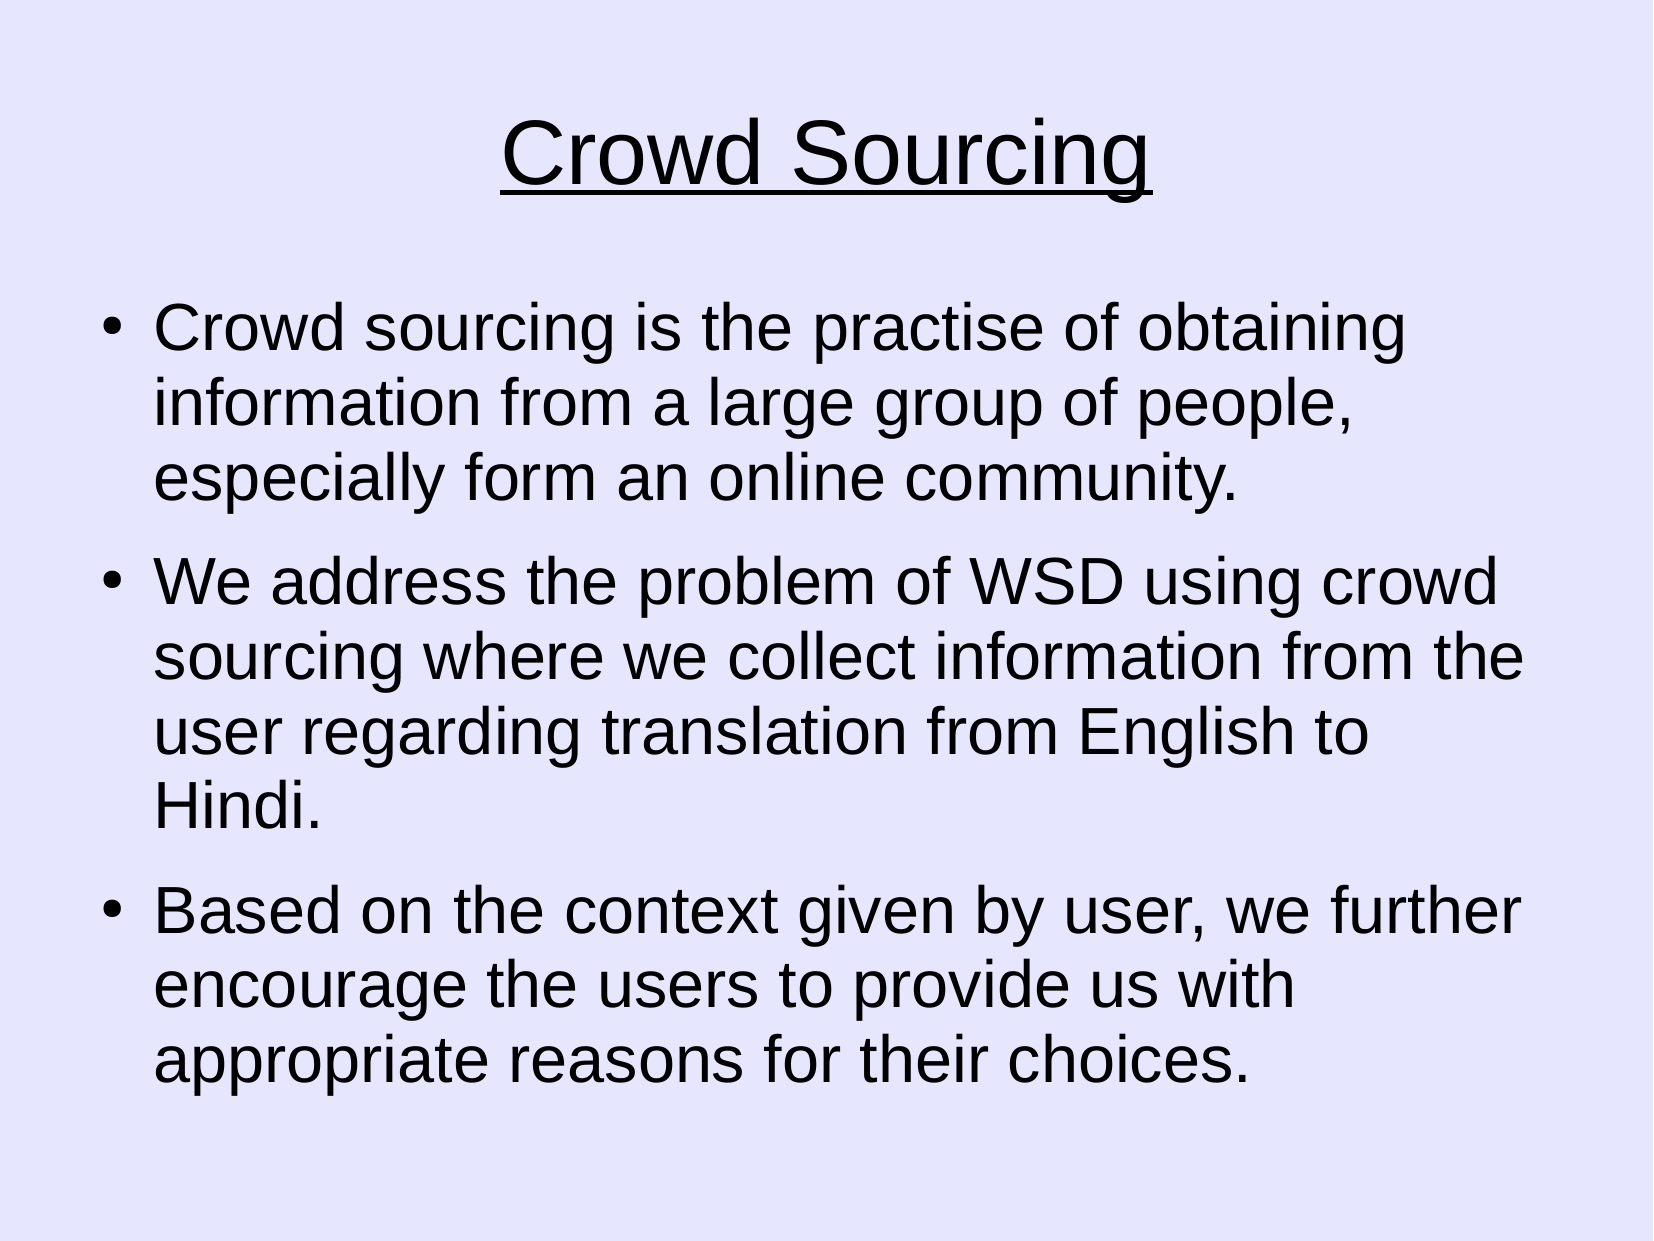

# Crowd Sourcing
Crowd sourcing is the practise of obtaining information from a large group of people, especially form an online community.
We address the problem of WSD using crowd sourcing where we collect information from the user regarding translation from English to Hindi.
Based on the context given by user, we further encourage the users to provide us with appropriate reasons for their choices.